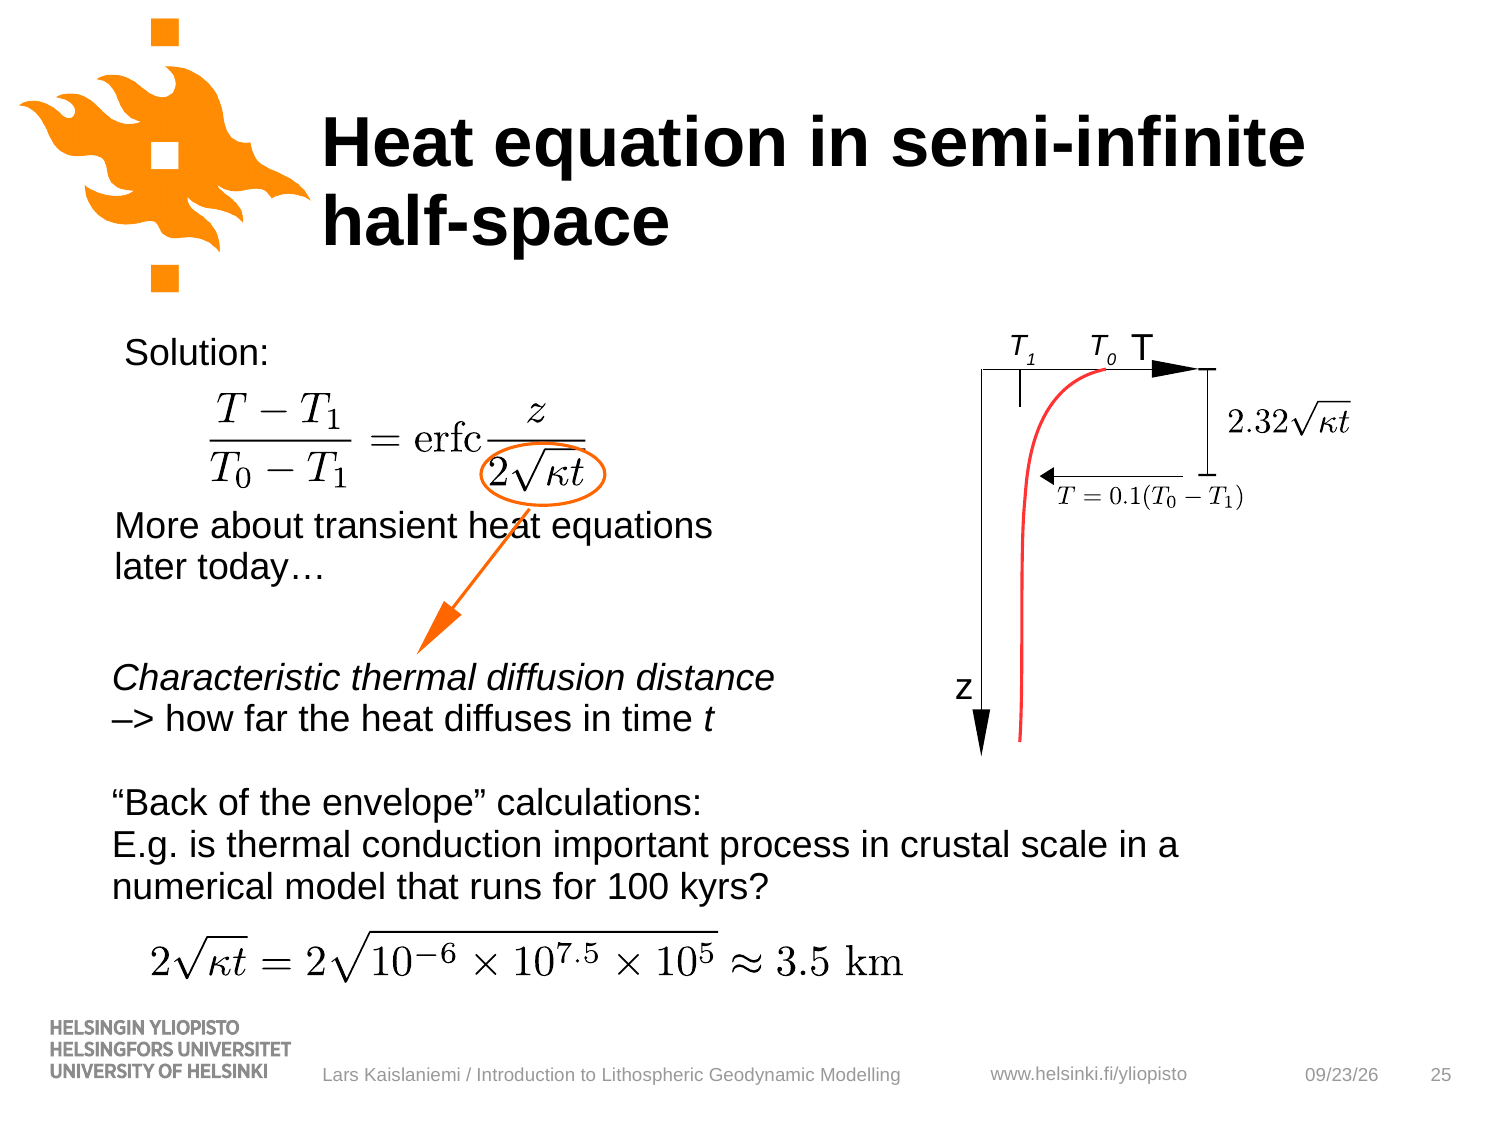

# Heat equation in semi-infinite half-space
T
z
T1
T0
Solution:
Characteristic thermal diffusion distance
–> how far the heat diffuses in time t
“Back of the envelope” calculations:
E.g. is thermal conduction important process in crustal scale in a
numerical model that runs for 100 kyrs?
More about transient heat equations
later today…
Lars Kaislaniemi / Introduction to Lithospheric Geodynamic Modelling
25